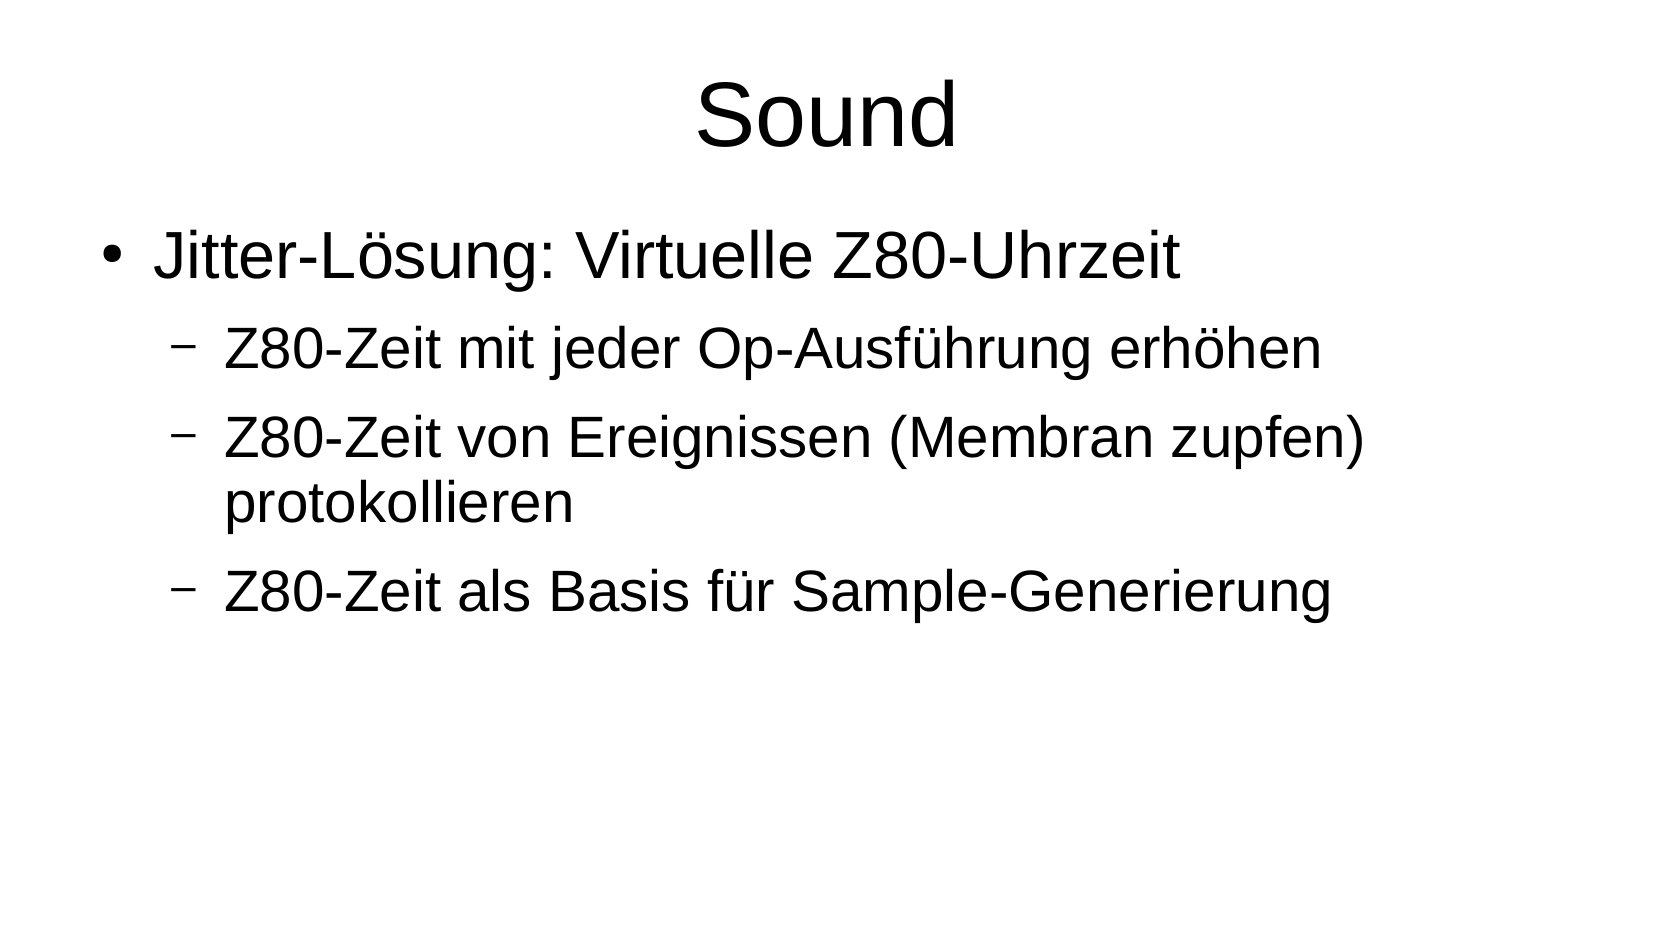

# Sound
Jitter-Lösung: Virtuelle Z80-Uhrzeit
Z80-Zeit mit jeder Op-Ausführung erhöhen
Z80-Zeit von Ereignissen (Membran zupfen) protokollieren
Z80-Zeit als Basis für Sample-Generierung